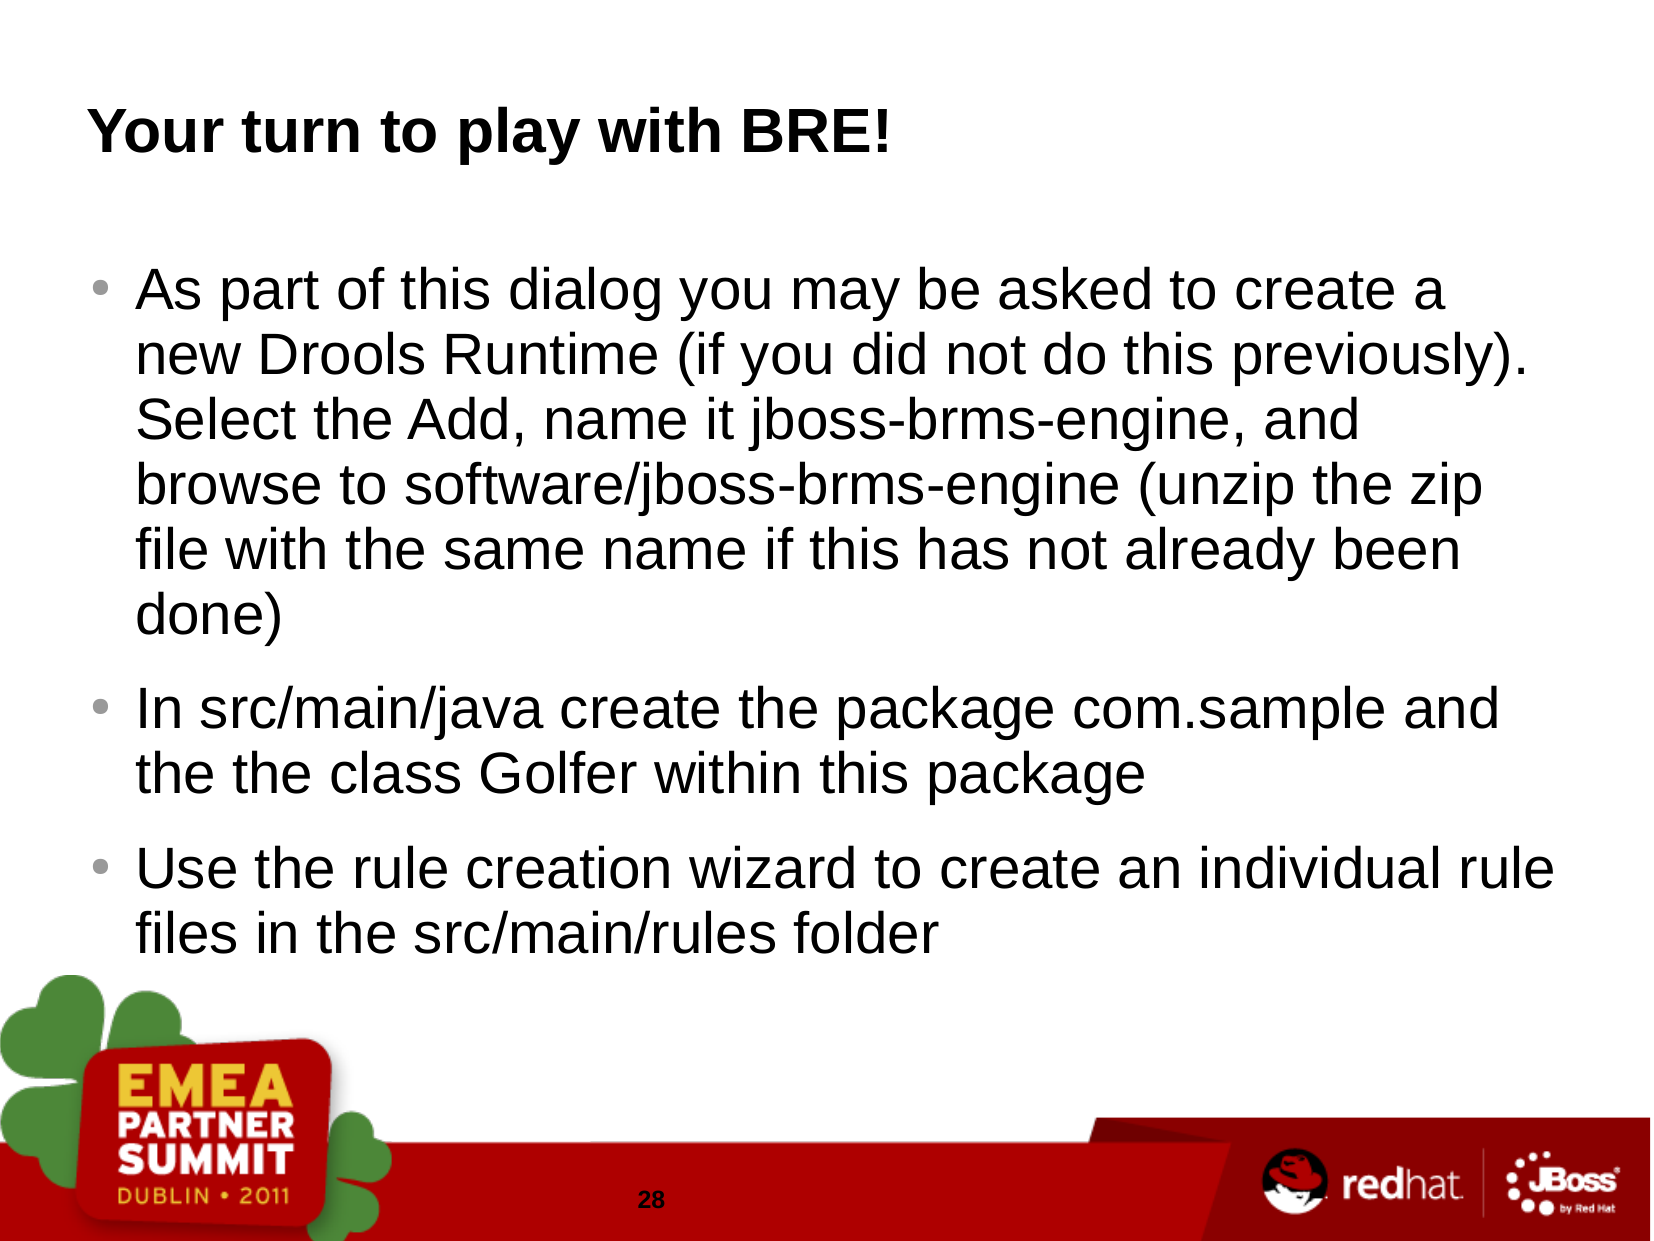

# Your turn to play with BRE!
As part of this dialog you may be asked to create a new Drools Runtime (if you did not do this previously). Select the Add, name it jboss-brms-engine, and browse to software/jboss-brms-engine (unzip the zip file with the same name if this has not already been done)
In src/main/java create the package com.sample and the the class Golfer within this package
Use the rule creation wizard to create an individual rule files in the src/main/rules folder